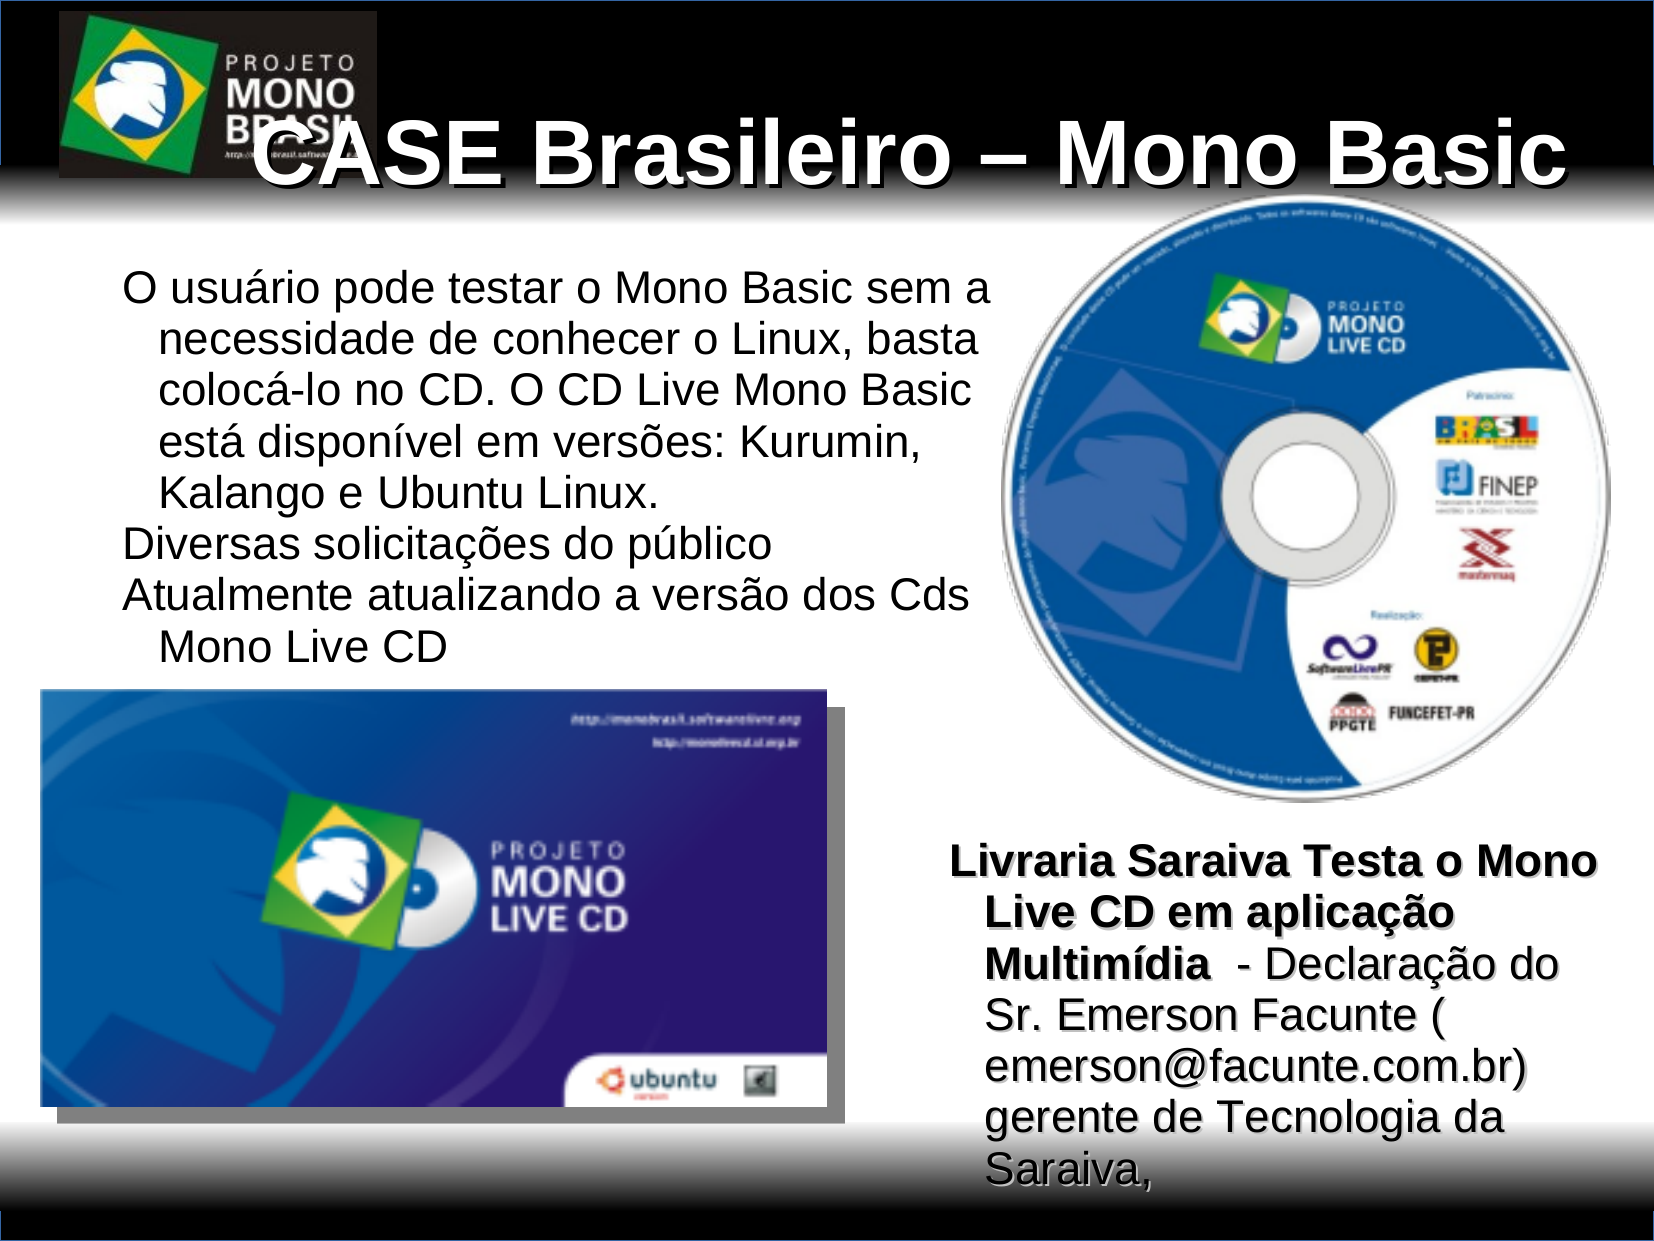

# CASE Brasileiro – Mono Basic
O usuário pode testar o Mono Basic sem a necessidade de conhecer o Linux, basta colocá-lo no CD. O CD Live Mono Basic está disponível em versões: Kurumin, Kalango e Ubuntu Linux.
Diversas solicitações do público
Atualmente atualizando a versão dos Cds Mono Live CD
Livraria Saraiva Testa o Mono Live CD em aplicação Multimídia - Declaração do Sr. Emerson Facunte (emerson@facunte.com.br) gerente de Tecnologia da Saraiva,